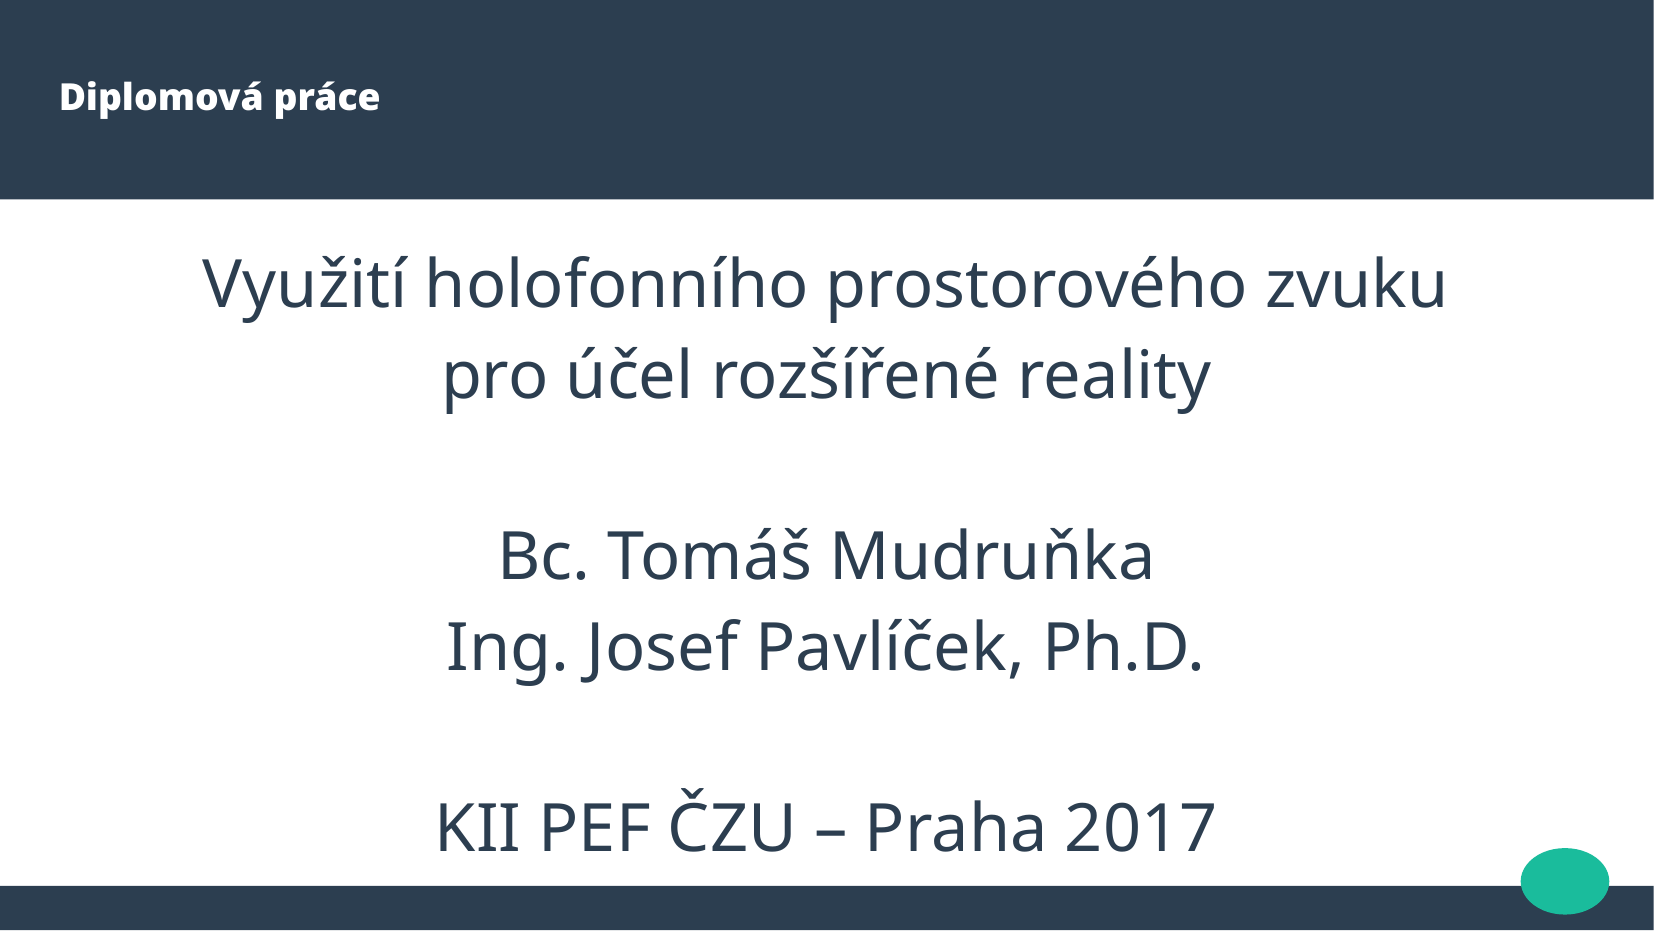

# Diplomová práce
Využití holofonního prostorového zvuku
pro účel rozšířené reality
Bc. Tomáš Mudruňka
Ing. Josef Pavlíček, Ph.D.
KII PEF ČZU – Praha 2017